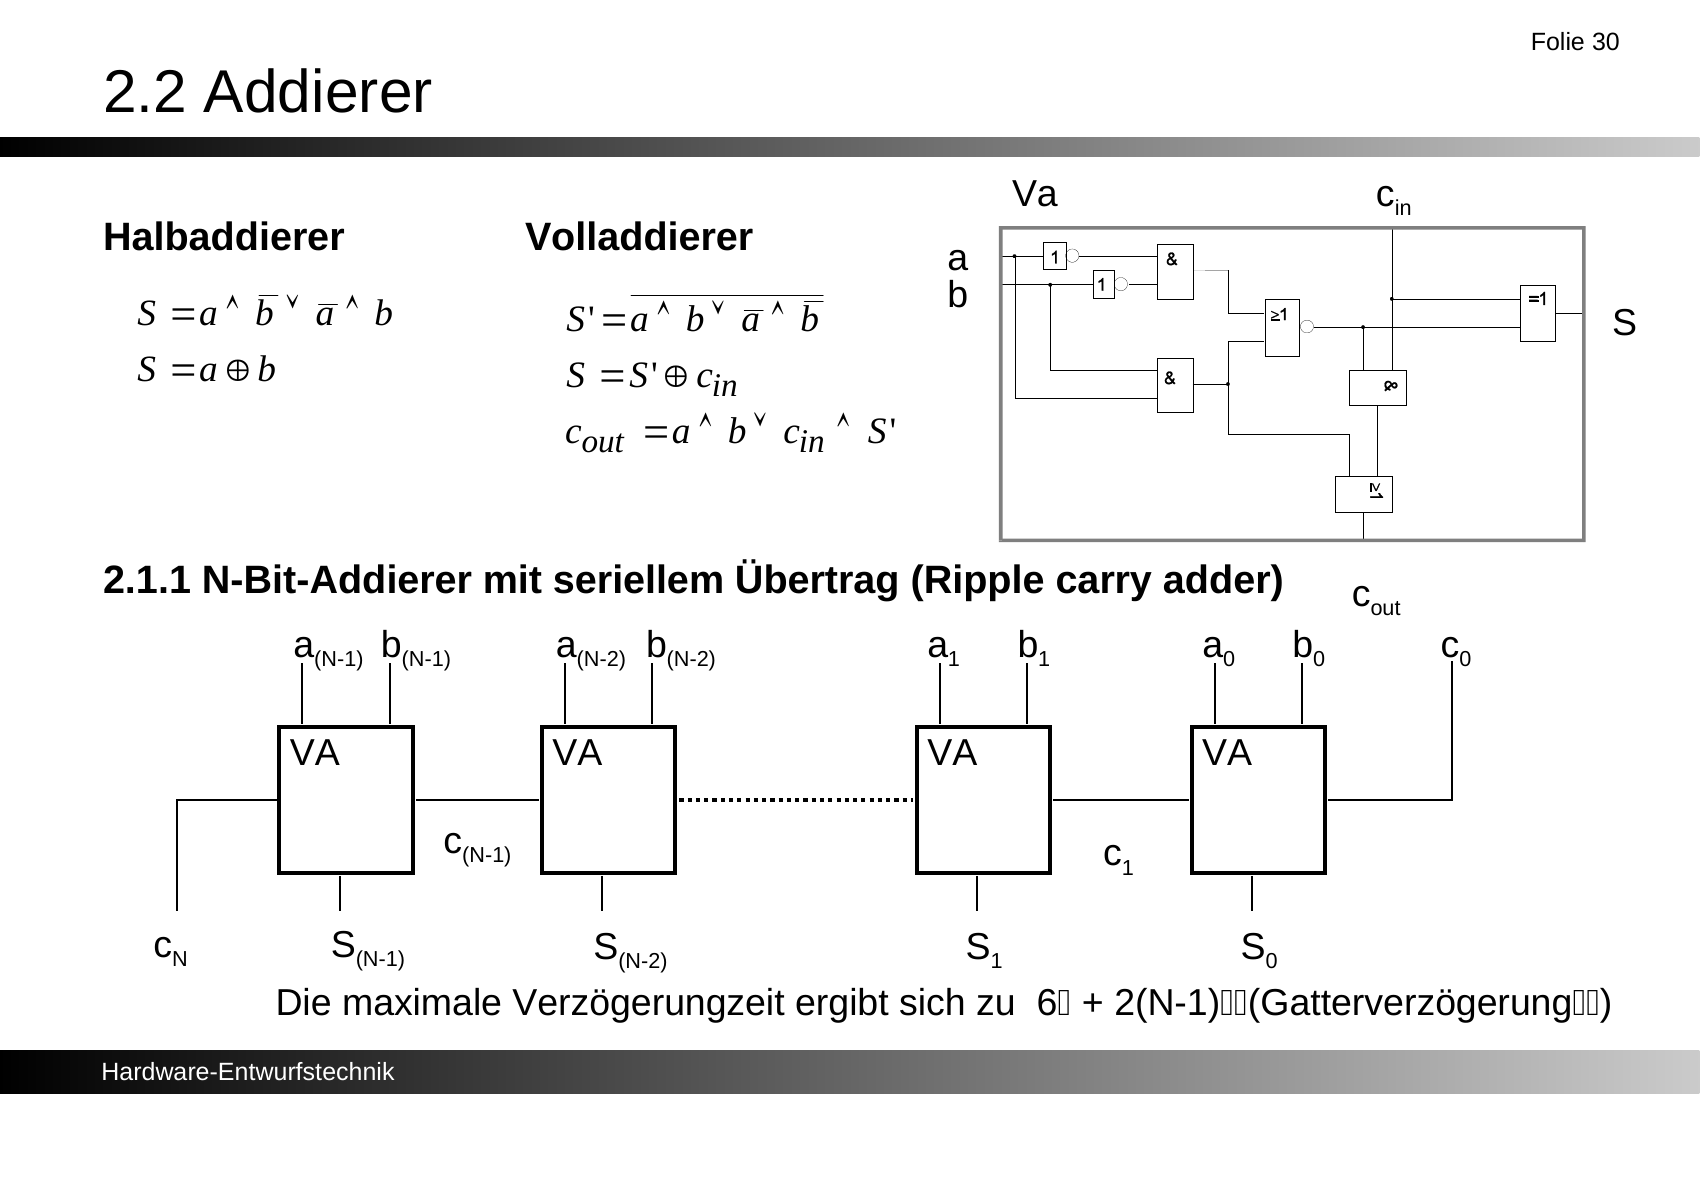

2.2 Addierer
Va
cin
# Halbaddierer	Volladdierer
2.1.1 N-Bit-Addierer mit seriellem Übertrag (Ripple carry adder)
a
b
S
cout
a(N-1)
b(N-1)
a(N-2)
b(N-2)
a1
b1
a0
b0
c0
VA
VA
VA
VA
c(N-1)
c1
cN
S(N-1)
S(N-2)
S1
S0
Die maximale Verzögerungzeit ergibt sich zu 6 + 2(N-1)(Gatterverzögerung)